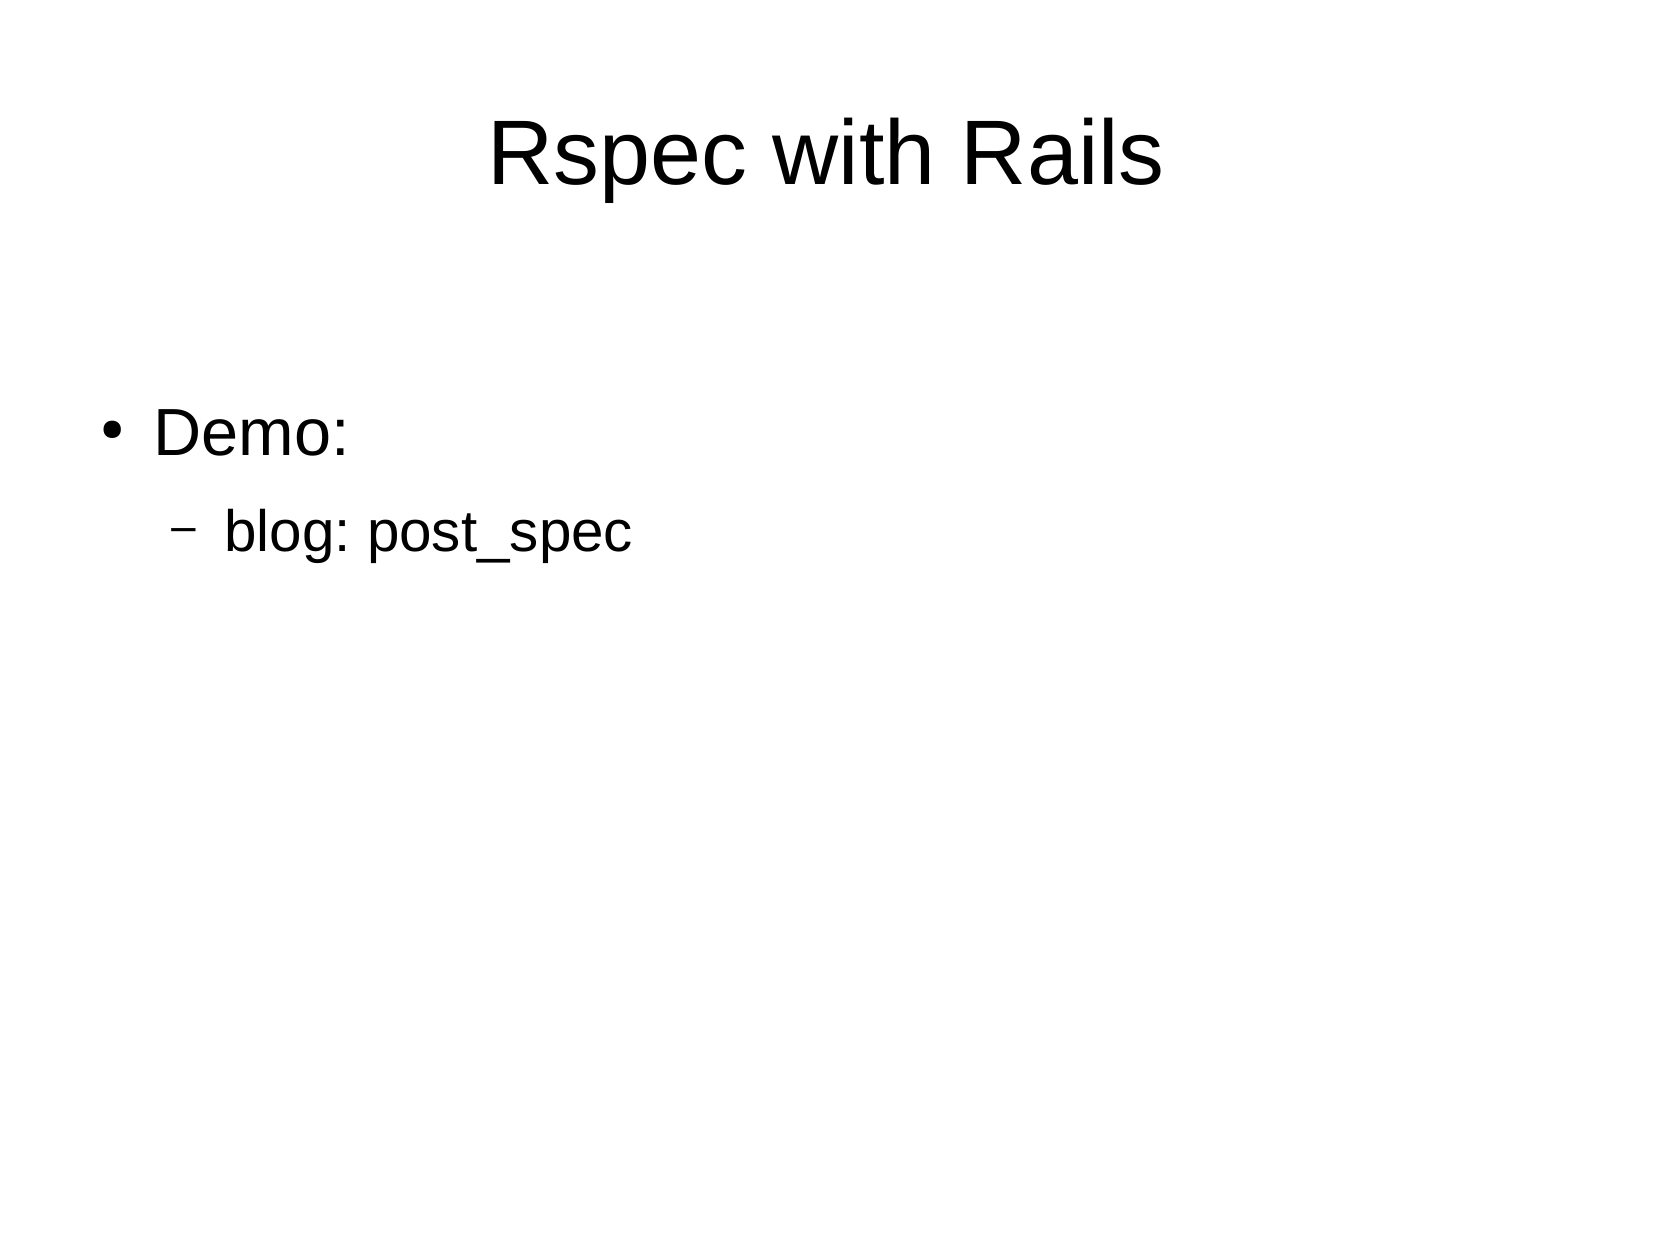

# Rspec with Rails
Demo:
blog: post_spec